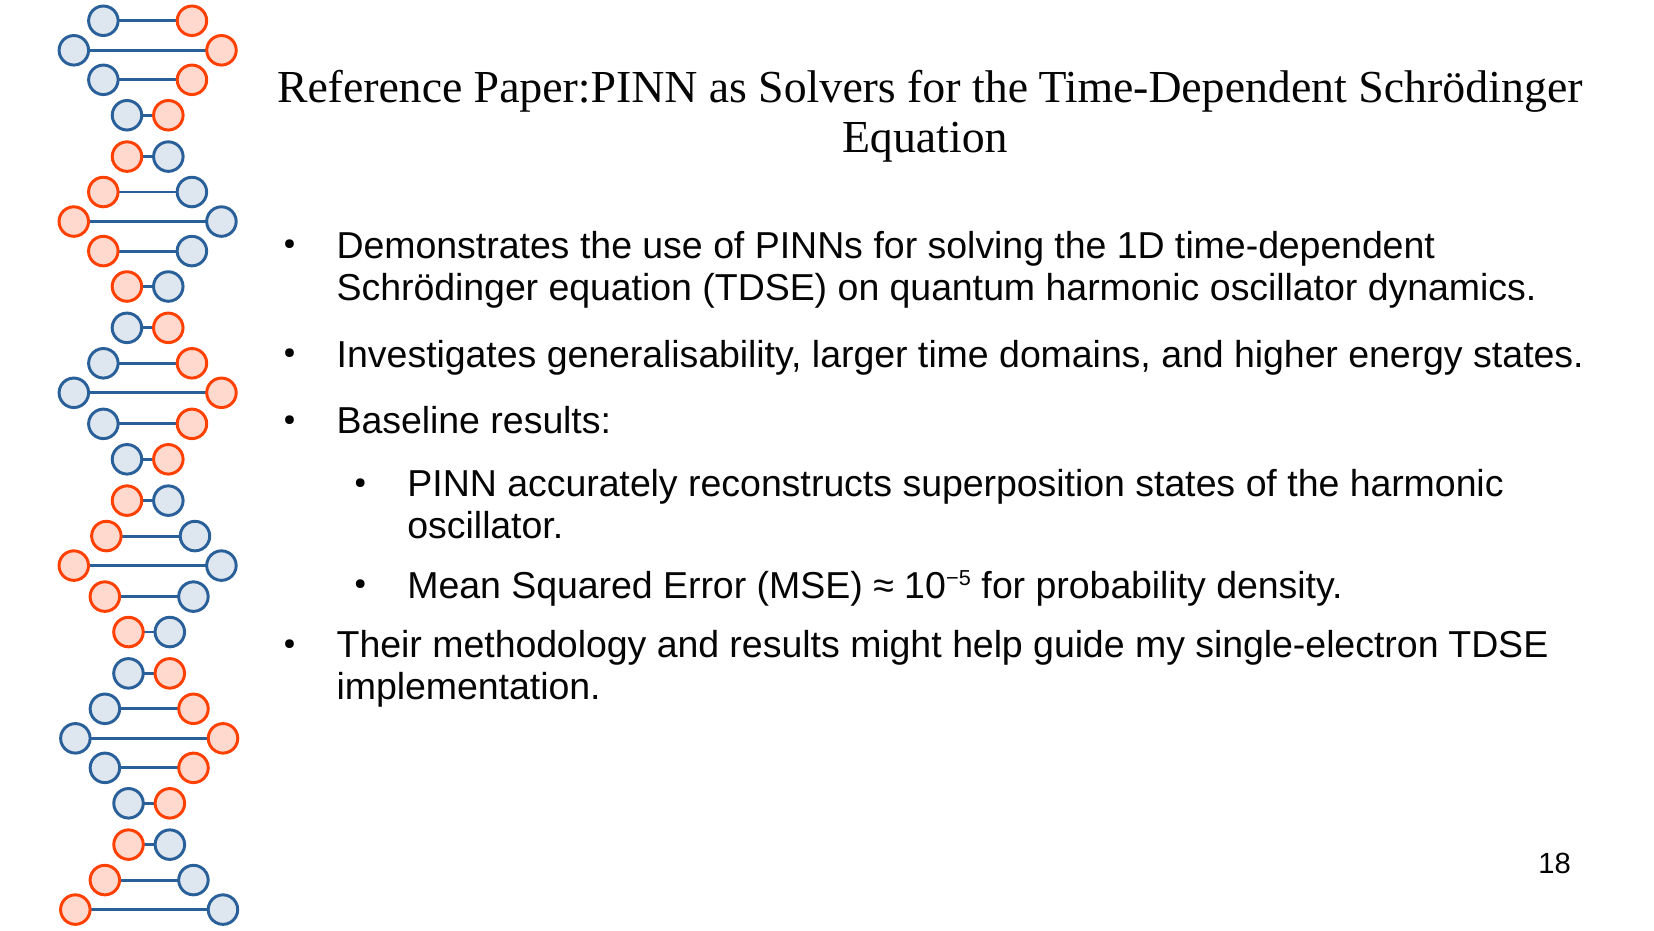

# Reference Paper:PINN as Solvers for the Time-Dependent Schrödinger Equation
Demonstrates the use of PINNs for solving the 1D time-dependent Schrödinger equation (TDSE) on quantum harmonic oscillator dynamics.
Investigates generalisability, larger time domains, and higher energy states.
Baseline results:
PINN accurately reconstructs superposition states of the harmonic oscillator.
Mean Squared Error (MSE) ≈ 10−5 for probability density.
Their methodology and results might help guide my single-electron TDSE implementation.
18